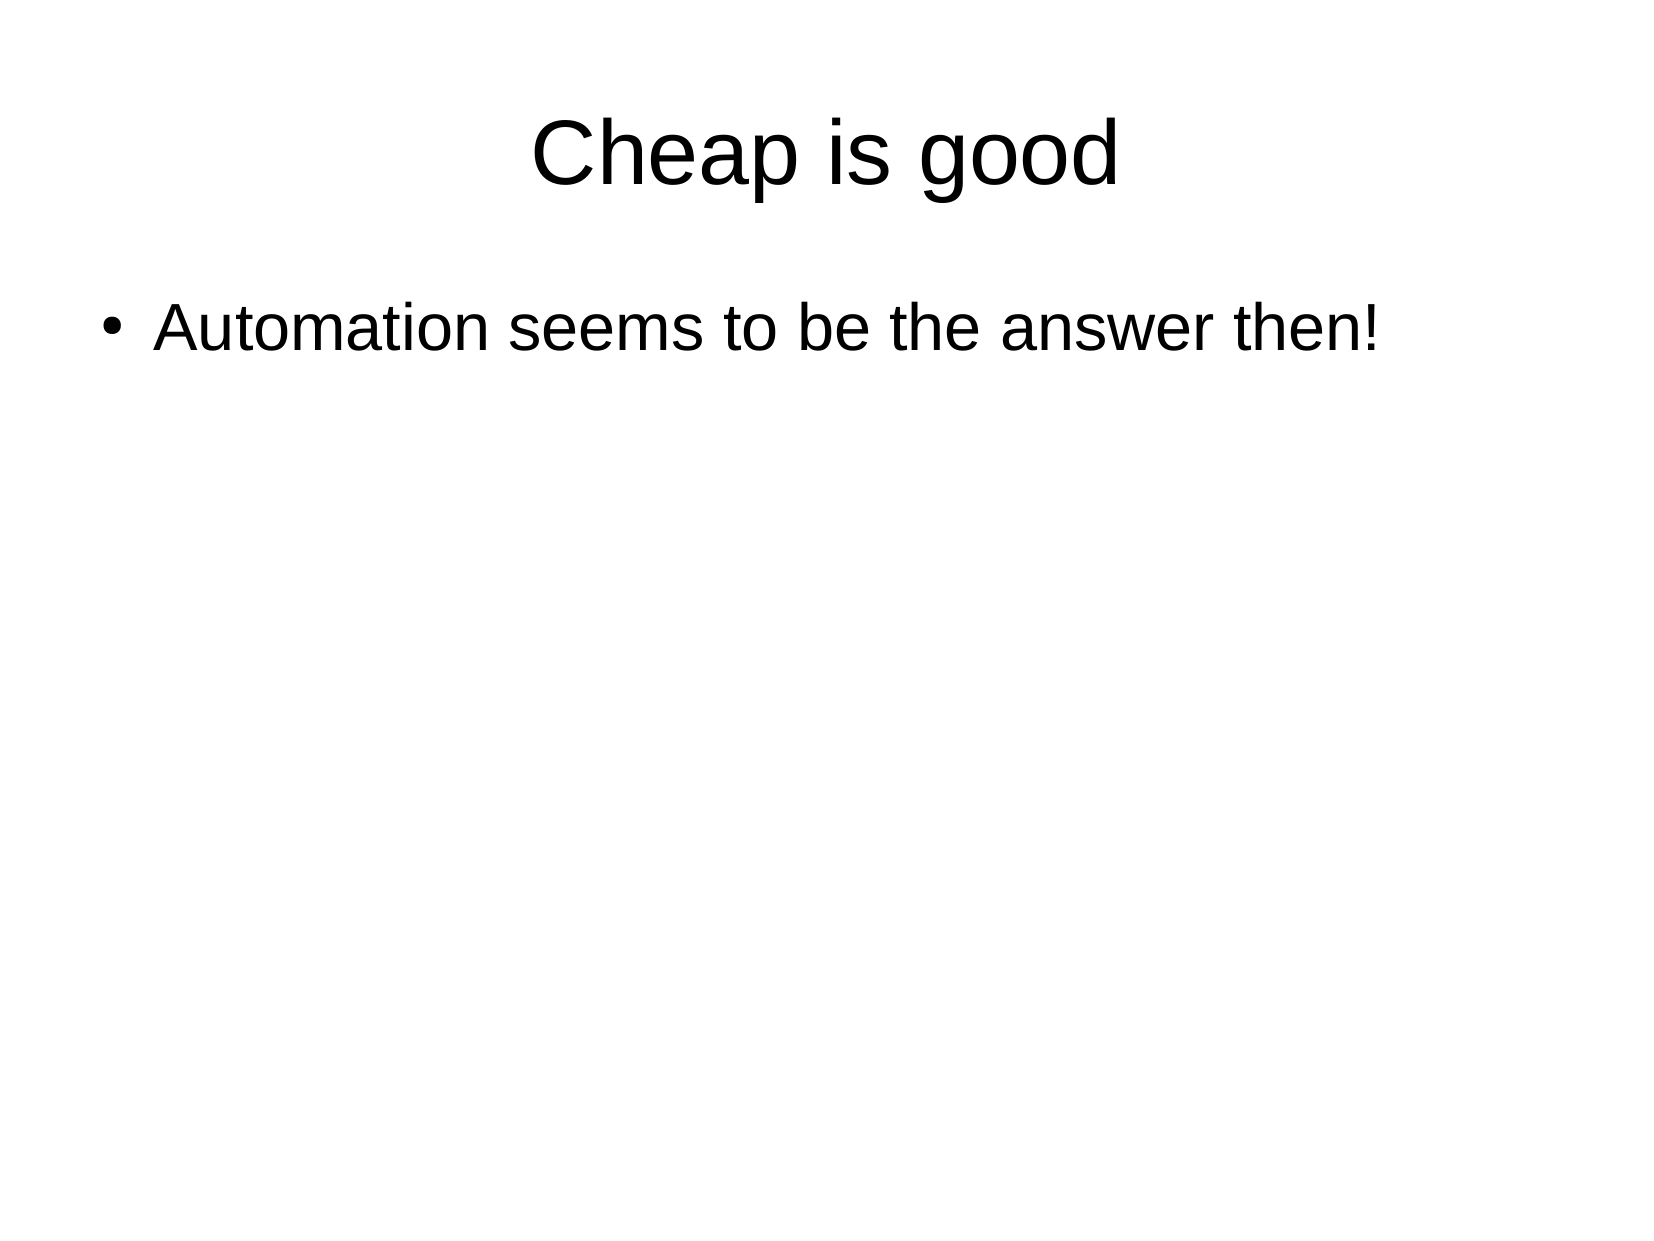

# Cheap is good
Automation seems to be the answer then!